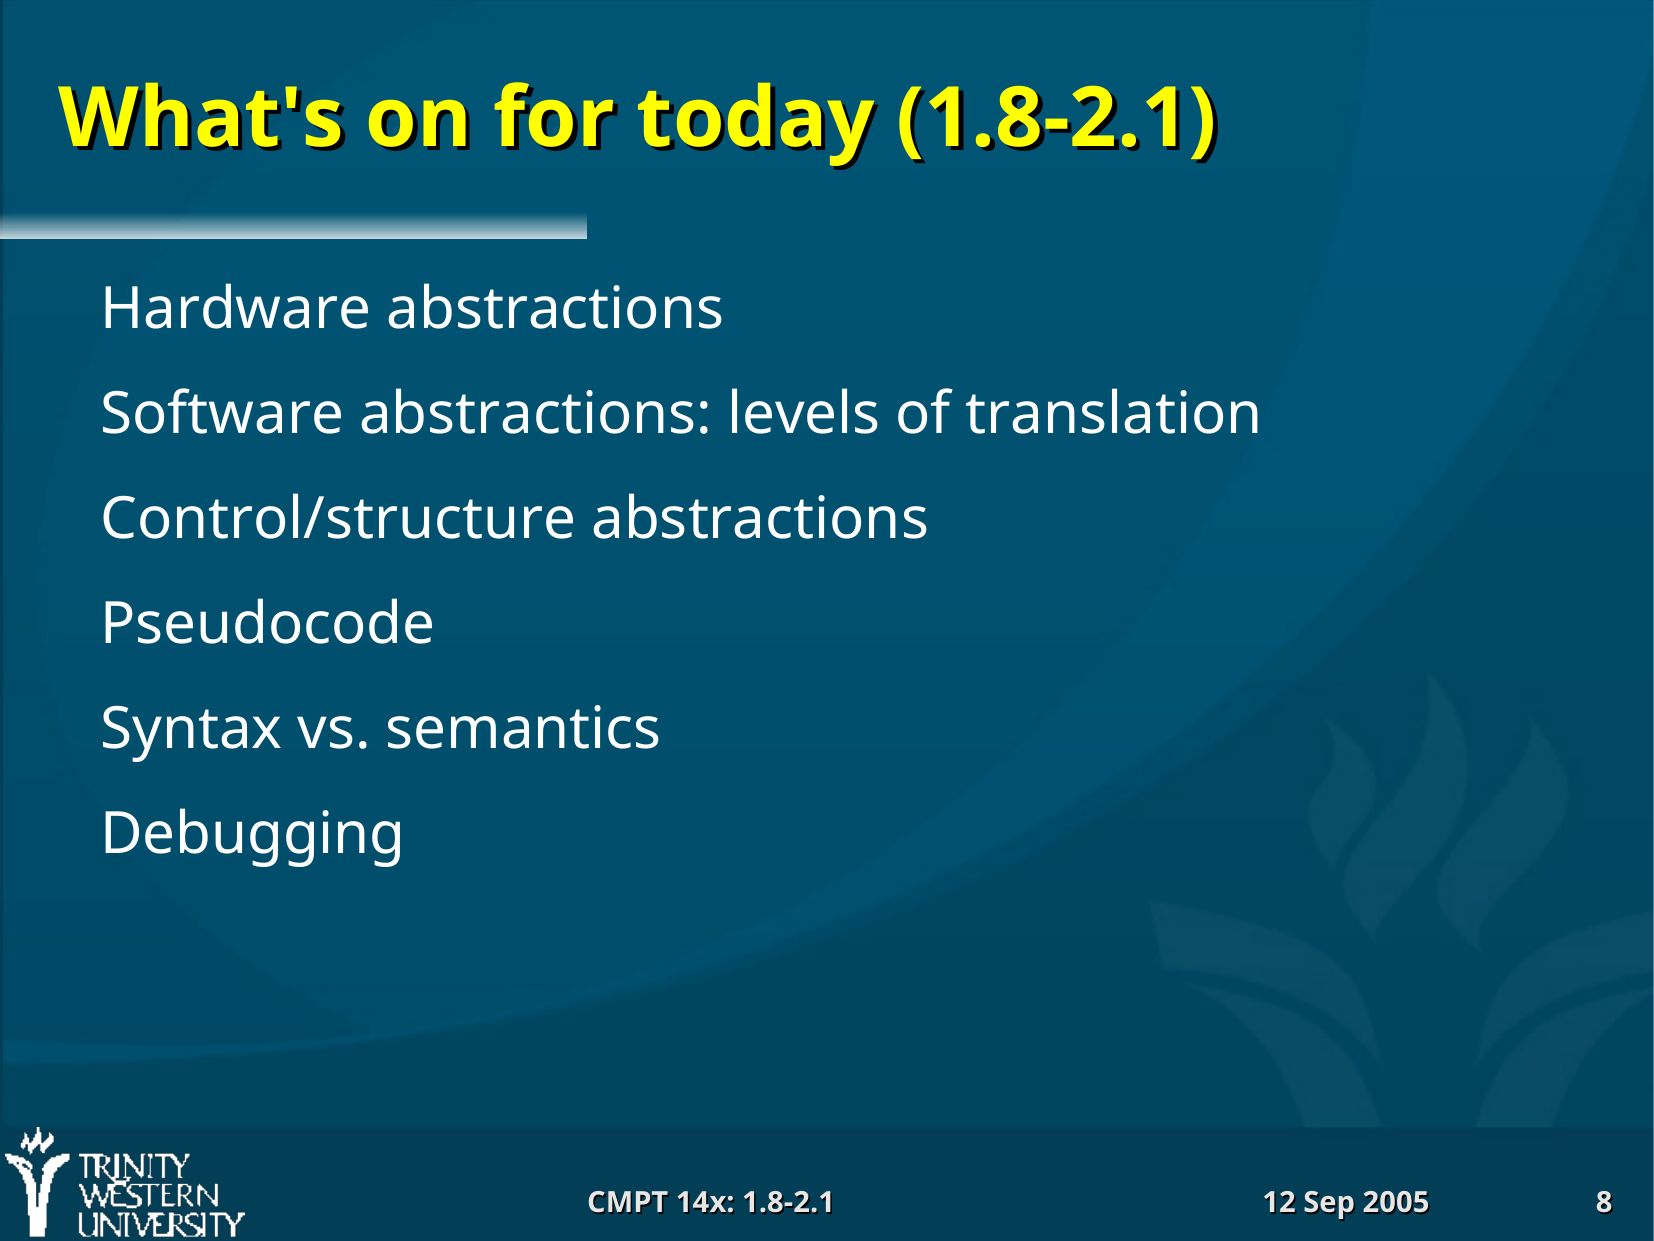

# What's on for today (1.8-2.1)
Hardware abstractions
Software abstractions: levels of translation
Control/structure abstractions
Pseudocode
Syntax vs. semantics
Debugging
CMPT 14x: 1.8-2.1
12 Sep 2005
8